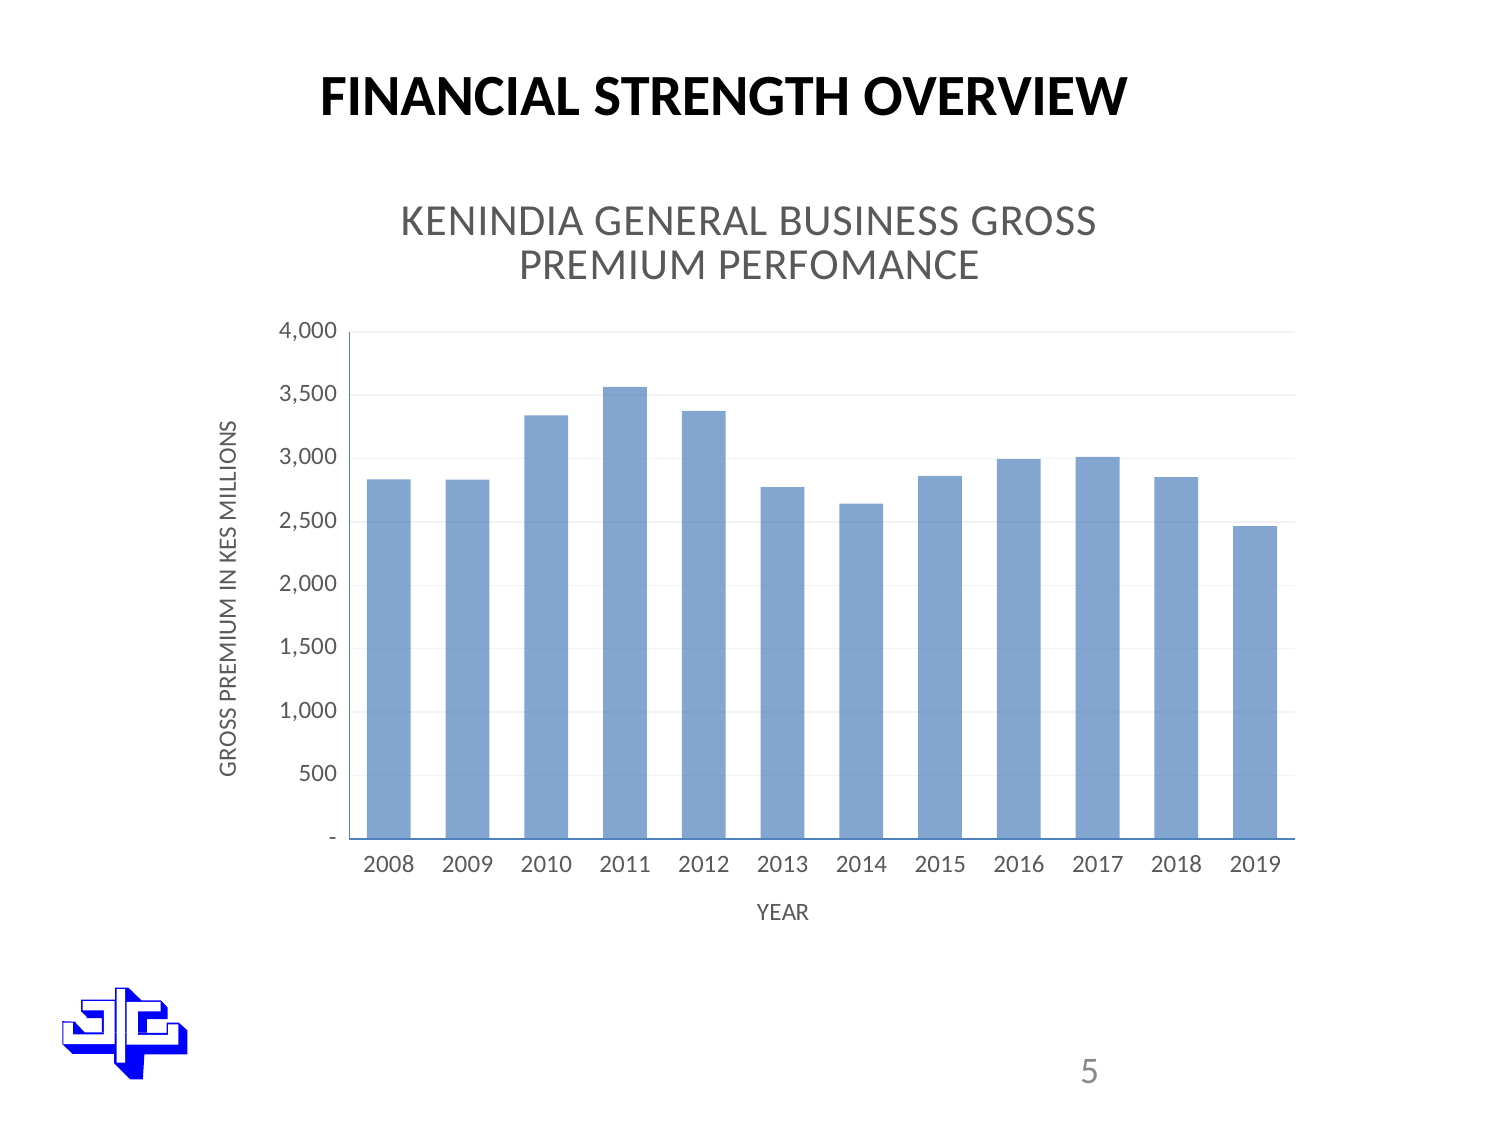

# FINANCIAL STRENGTH OVERVIEW
### Chart: KENINDIA GENERAL BUSINESS GROSS PREMIUM PERFOMANCE
| Category | GROSS PREMIUM (KES MILLIONS) |
|---|---|
| 2008 | 2836.665449 |
| 2009 | 2833.970823 |
| 2010 | 3341.735027 |
| 2011 | 3565.694128 |
| 2012 | 3376.541796 |
| 2013 | 2775.581077 |
| 2014 | 2645.95256251 |
| 2015 | 2864.05080787 |
| 2016 | 2995.96025428 |
| 2017 | 3014.53226089 |
| 2018 | 2854.68616395 |
| 2019 | 2468.46721165 |